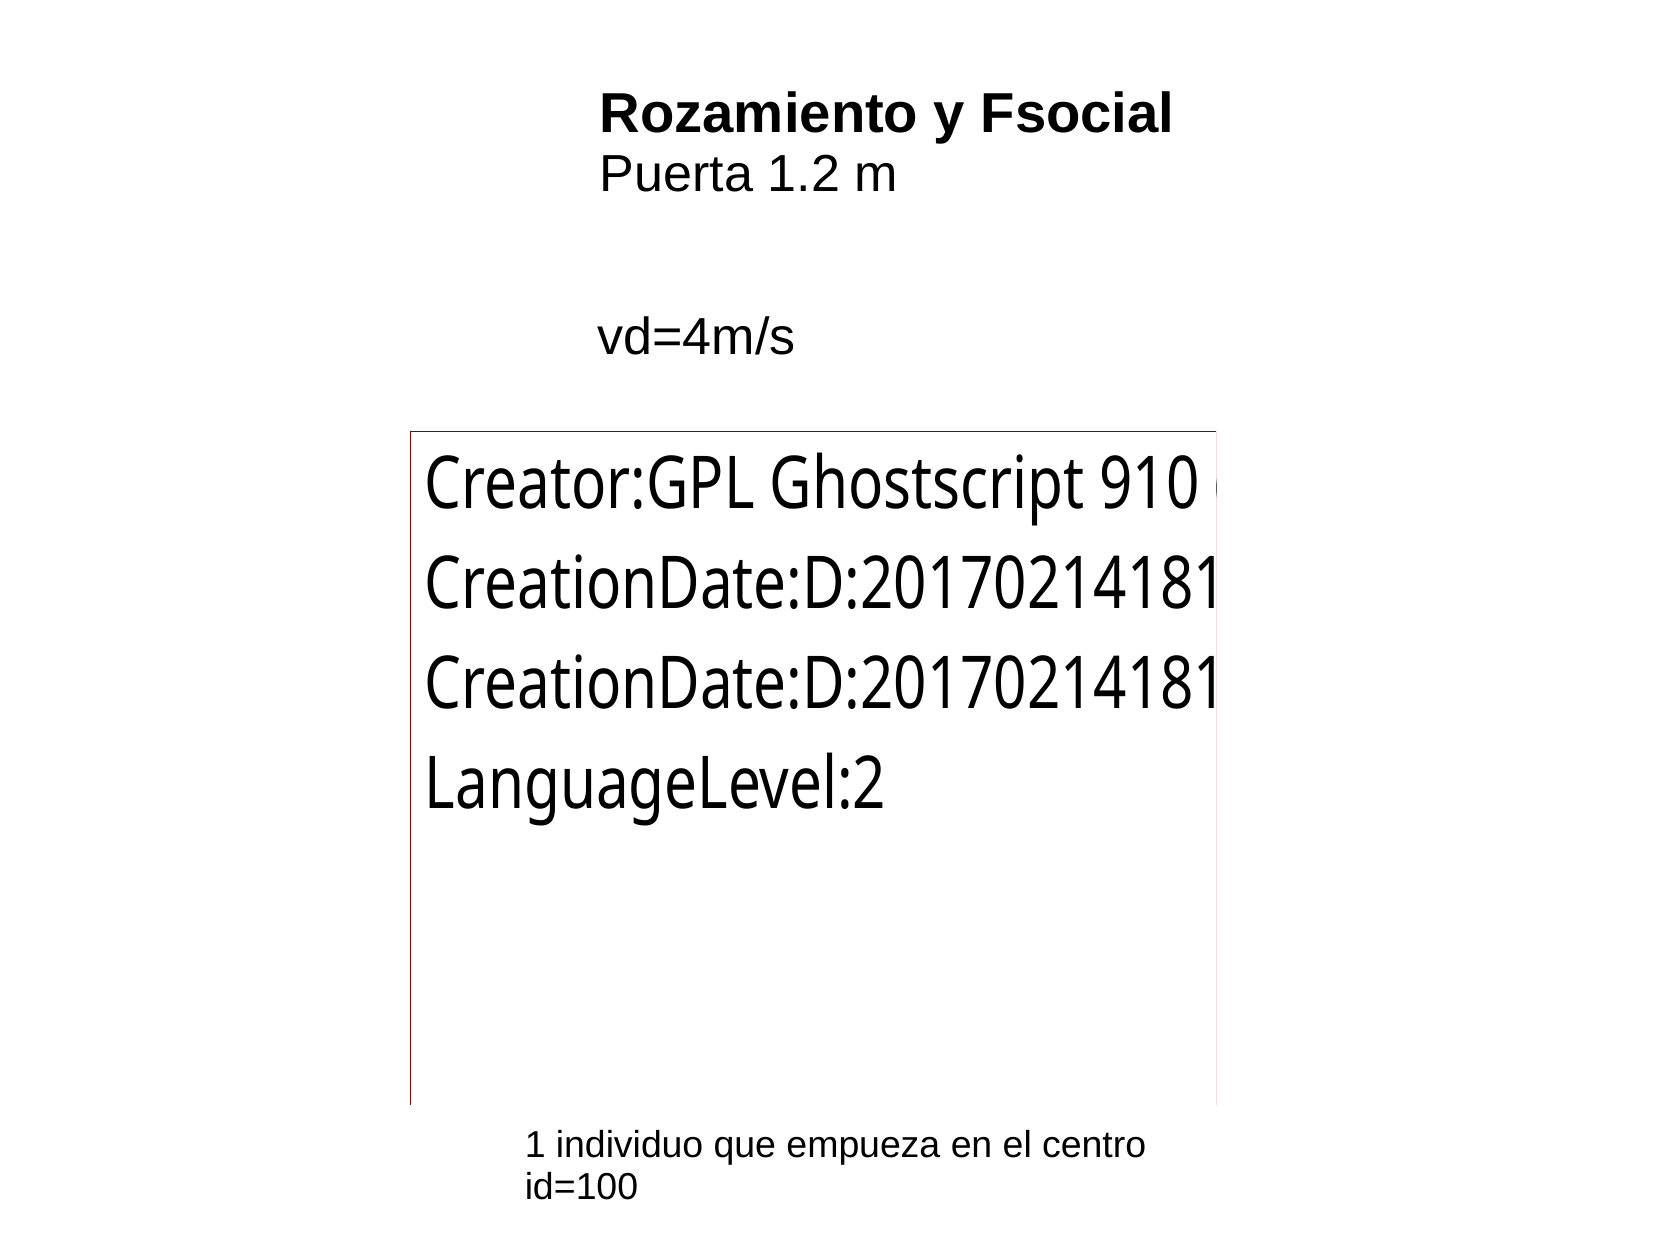

Rozamiento y Fsocial
Puerta 1.2 m
vd=4m/s
1 individuo que empueza en el centro id=100